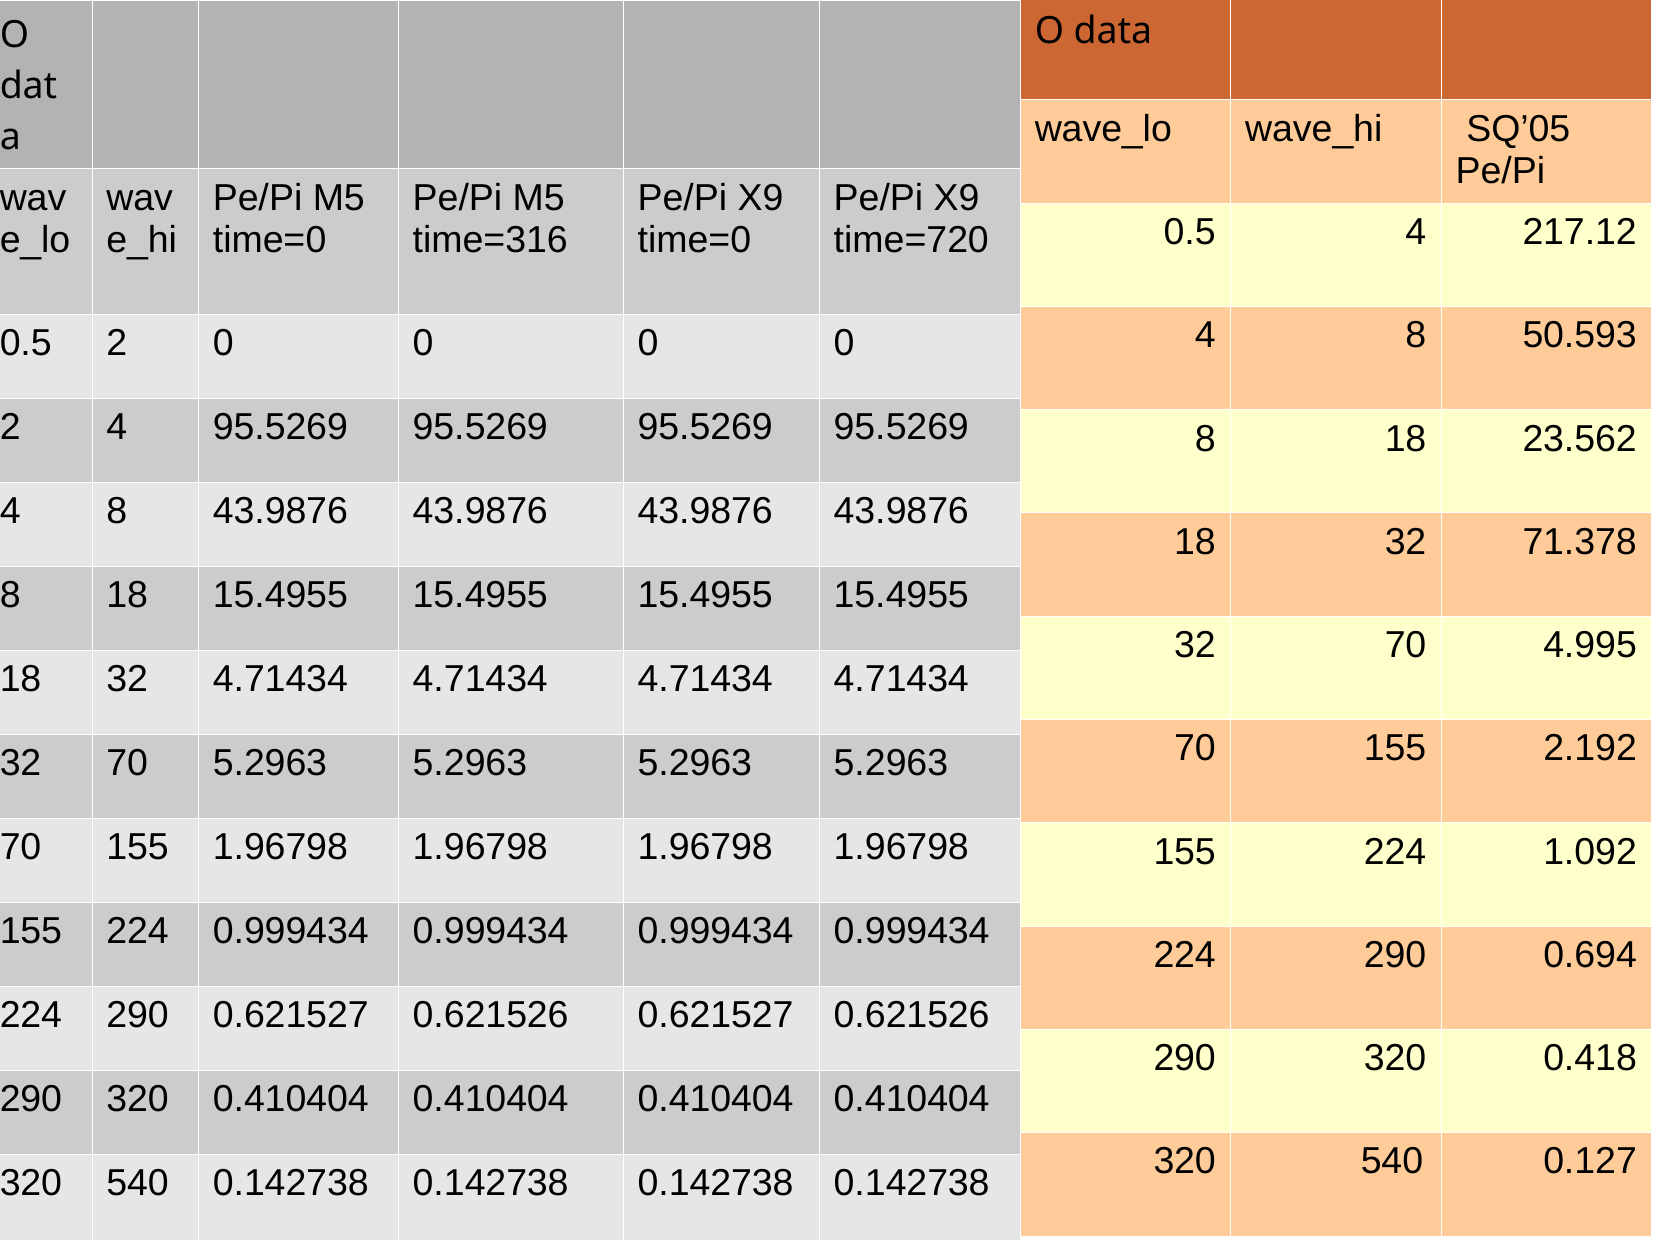

| O data | | | | | |
| --- | --- | --- | --- | --- | --- |
| wave\_lo | wave\_hi | Pe/Pi M5 time=0 | Pe/Pi M5 time=316 | Pe/Pi X9 time=0 | Pe/Pi X9 time=720 |
| 0.5 | 2 | 0 | 0 | 0 | 0 |
| 2 | 4 | 95.5269 | 95.5269 | 95.5269 | 95.5269 |
| 4 | 8 | 43.9876 | 43.9876 | 43.9876 | 43.9876 |
| 8 | 18 | 15.4955 | 15.4955 | 15.4955 | 15.4955 |
| 18 | 32 | 4.71434 | 4.71434 | 4.71434 | 4.71434 |
| 32 | 70 | 5.2963 | 5.2963 | 5.2963 | 5.2963 |
| 70 | 155 | 1.96798 | 1.96798 | 1.96798 | 1.96798 |
| 155 | 224 | 0.999434 | 0.999434 | 0.999434 | 0.999434 |
| 224 | 290 | 0.621527 | 0.621526 | 0.621527 | 0.621526 |
| 290 | 320 | 0.410404 | 0.410404 | 0.410404 | 0.410404 |
| 320 | 540 | 0.142738 | 0.142738 | 0.142738 | 0.142738 |
| O data | | |
| --- | --- | --- |
| wave\_lo | wave\_hi | SQ’05 Pe/Pi |
| 0.5 | 4 | 217.12 |
| 4 | 8 | 50.593 |
| 8 | 18 | 23.562 |
| 18 | 32 | 71.378 |
| 32 | 70 | 4.995 |
| 70 | 155 | 2.192 |
| 155 | 224 | 1.092 |
| 224 | 290 | 0.694 |
| 290 | 320 | 0.418 |
| 320 | 540 | 0.127 |
15